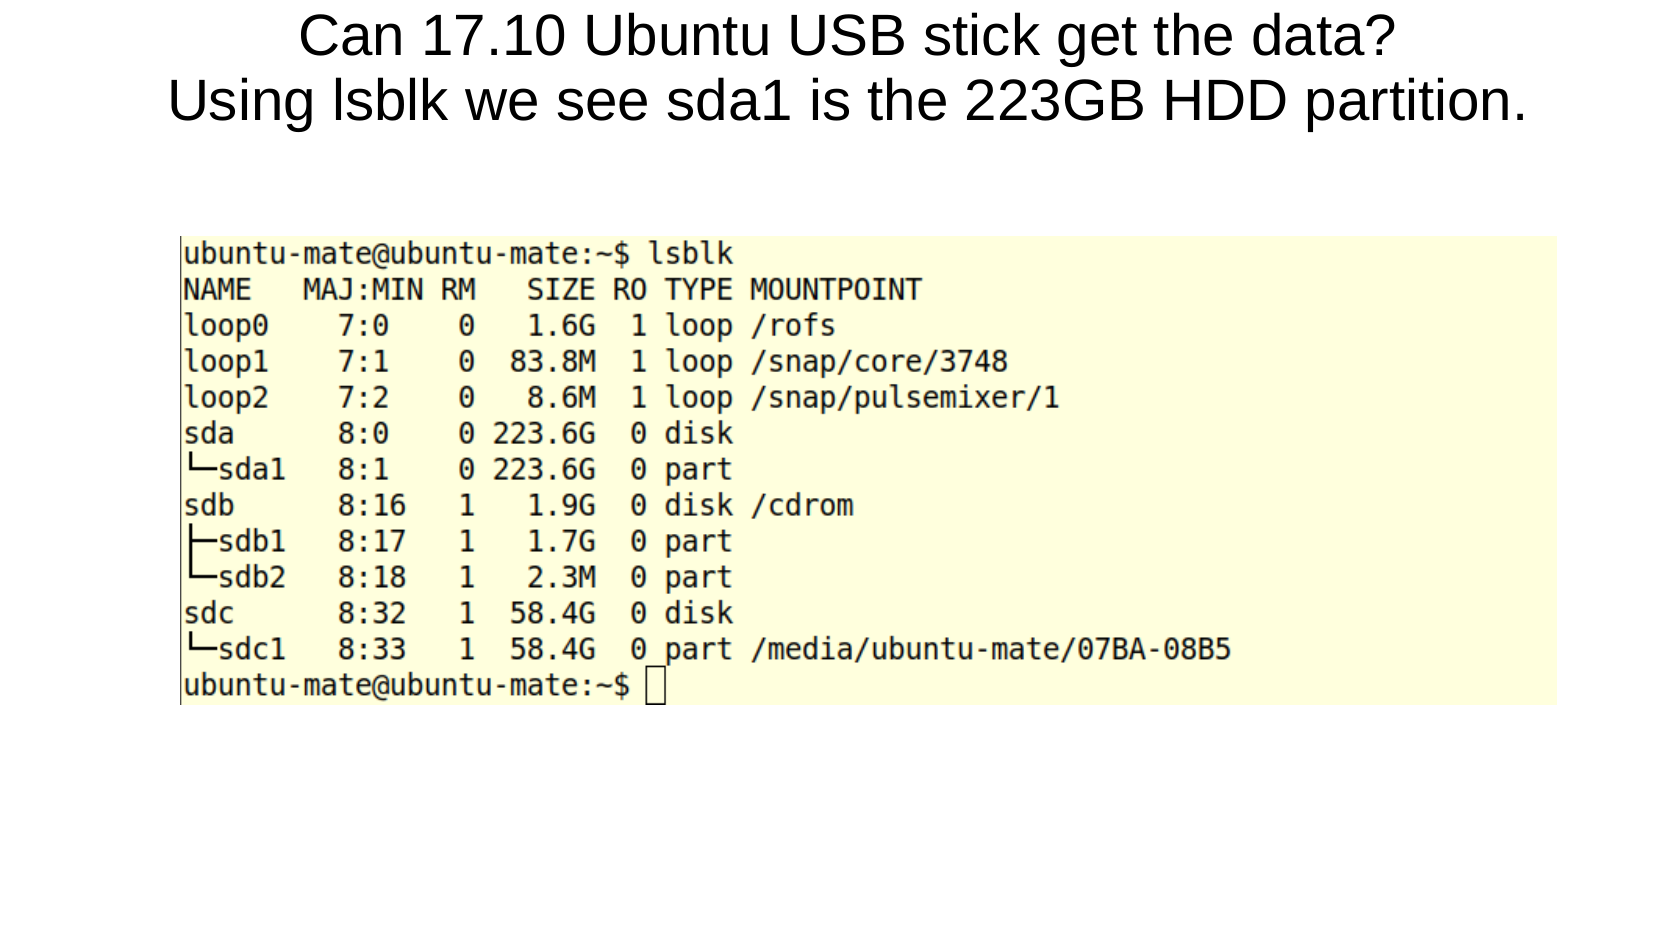

# Can 17.10 Ubuntu USB stick get the data? Using lsblk we see sda1 is the 223GB HDD partition.